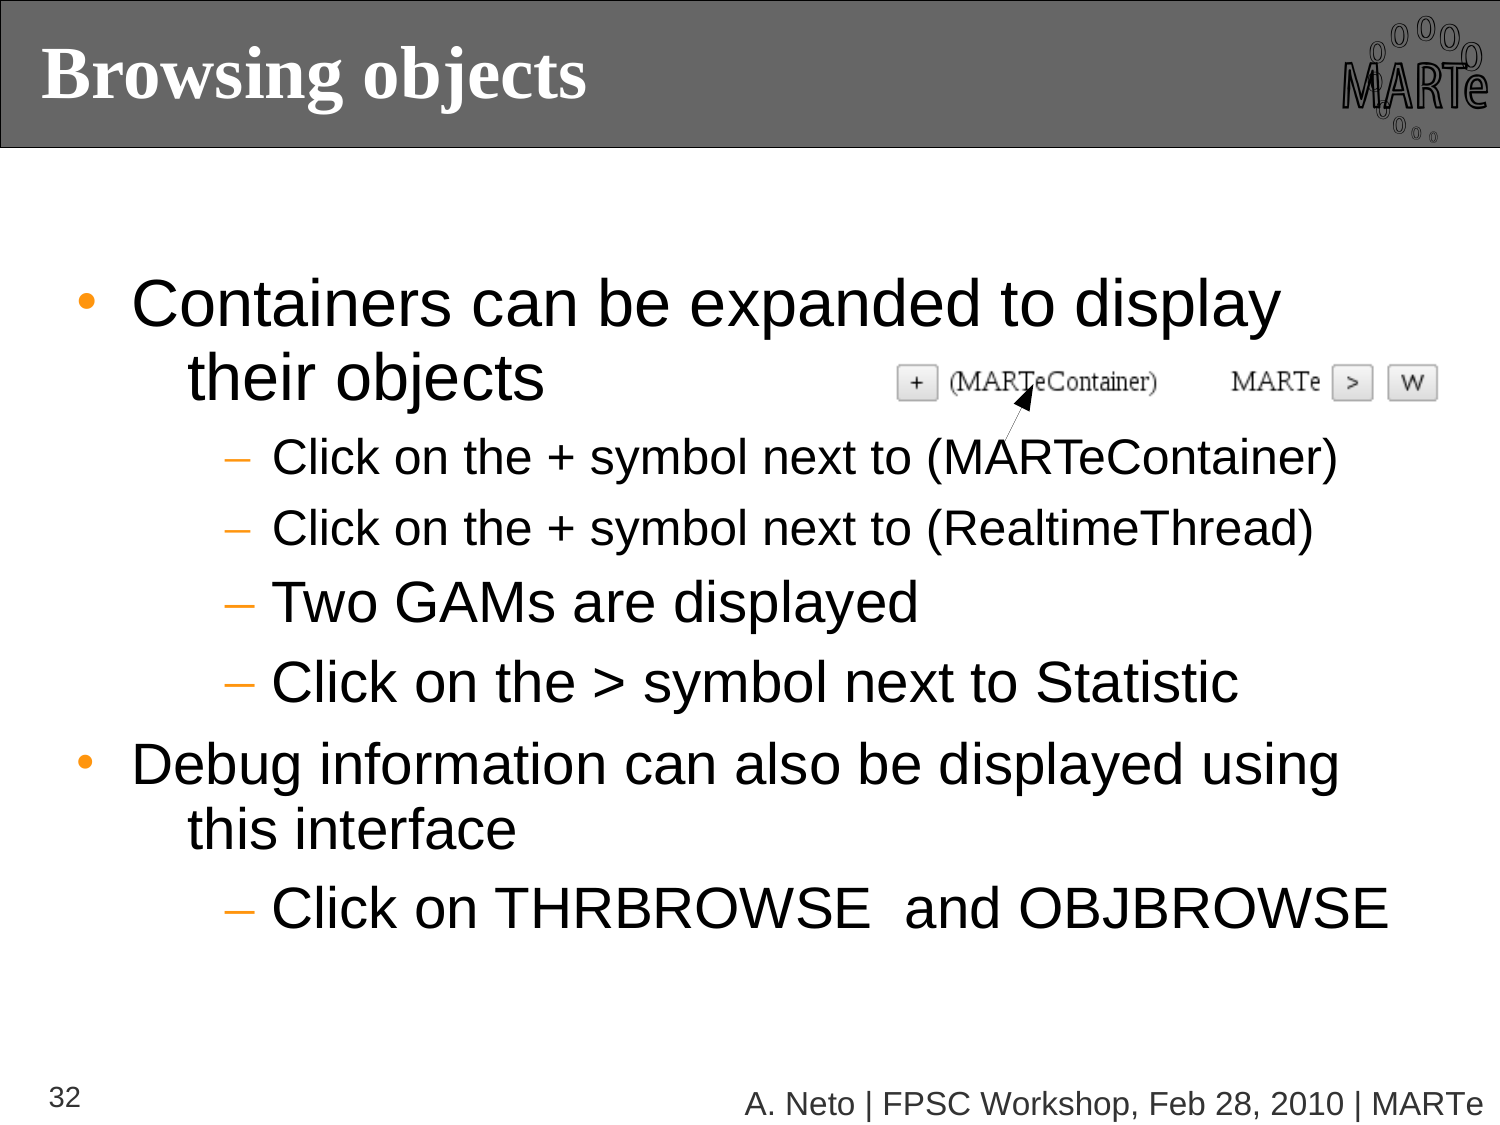

# Browsing objects
Containers can be expanded to display their objects
Click on the + symbol next to (MARTeContainer)
Click on the + symbol next to (RealtimeThread)
Two GAMs are displayed
Click on the > symbol next to Statistic
Debug information can also be displayed using this interface
Click on THRBROWSE and OBJBROWSE